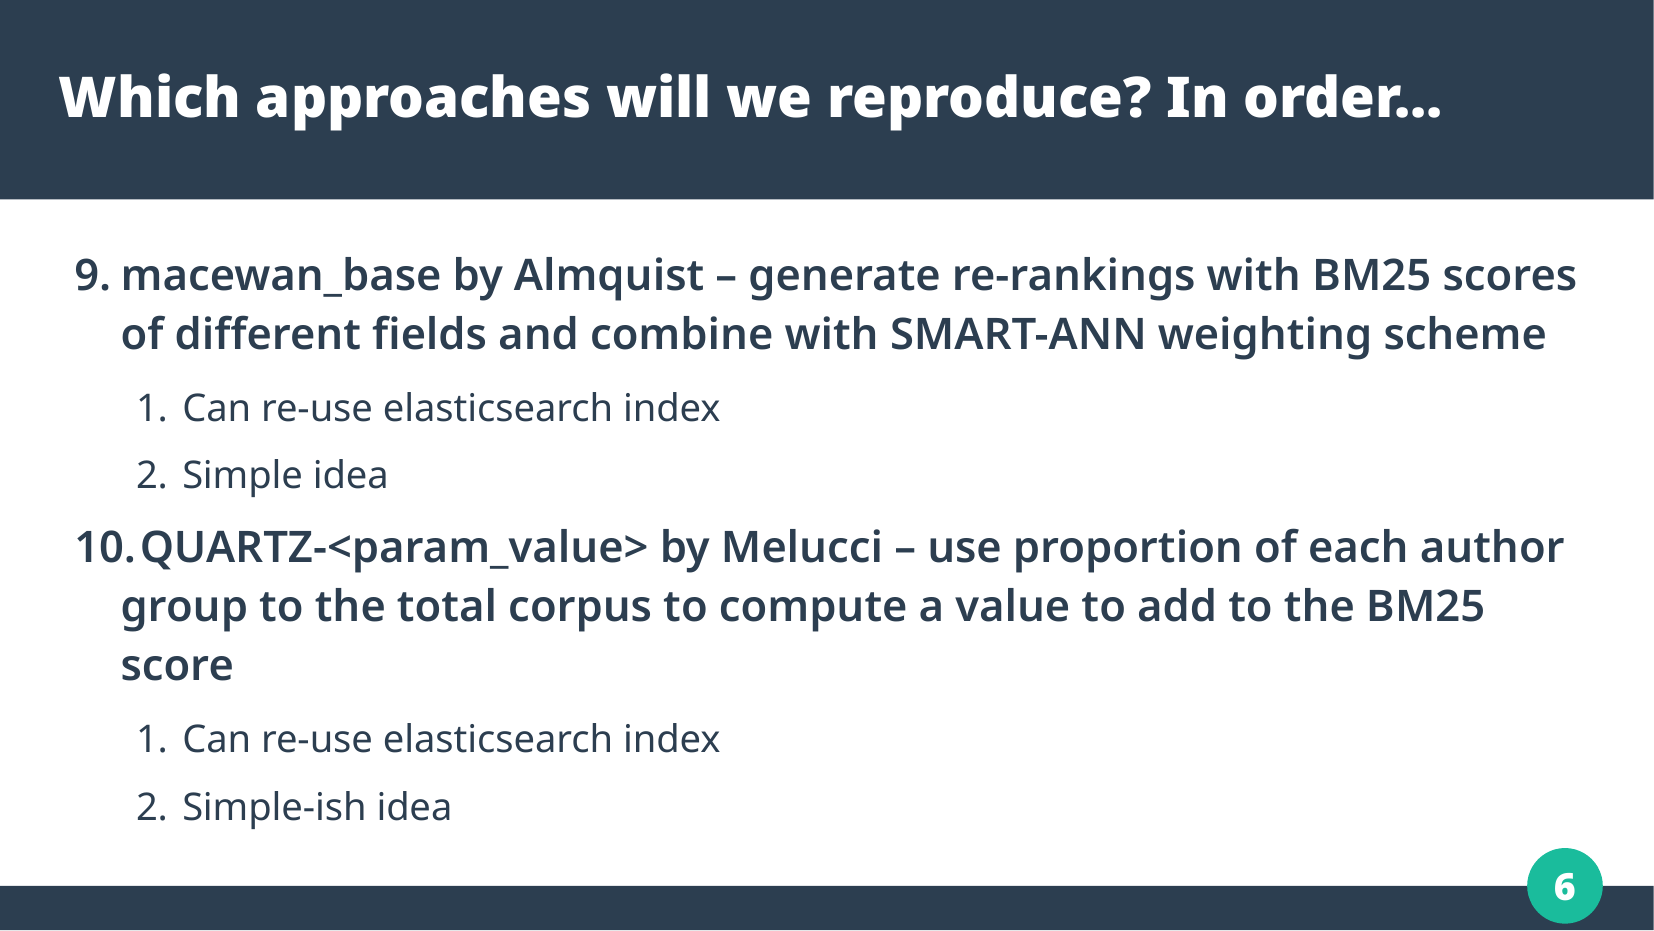

# Which approaches will we reproduce? In order...
macewan_base by Almquist – generate re-rankings with BM25 scores of different fields and combine with SMART-ANN weighting scheme
Can re-use elasticsearch index
Simple idea
 QUARTZ-<param_value> by Melucci – use proportion of each author group to the total corpus to compute a value to add to the BM25 score
Can re-use elasticsearch index
Simple-ish idea